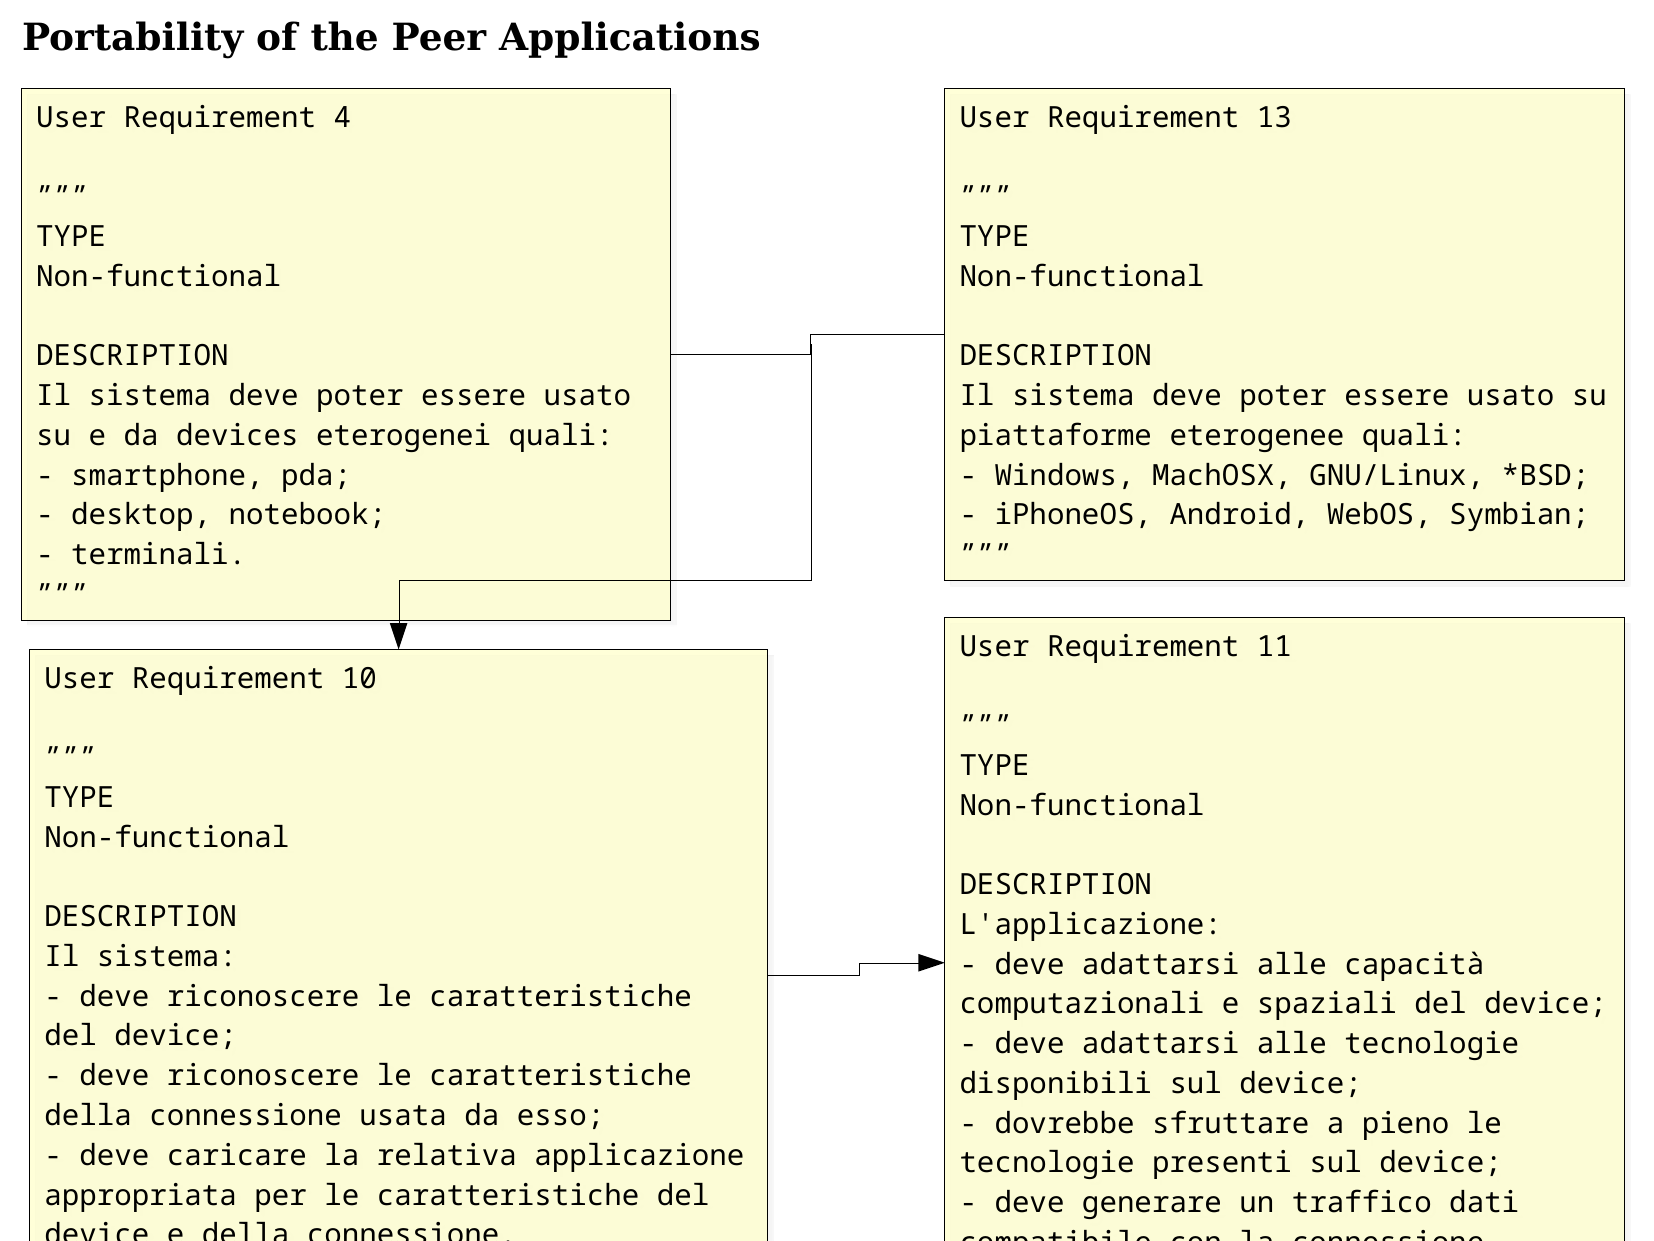

Portability of the Peer Applications
User Requirement 4
”””
TYPE
Non-functional
DESCRIPTION
Il sistema deve poter essere usato su e da devices eterogenei quali:
- smartphone, pda;
- desktop, notebook;
- terminali.
”””
User Requirement 13
”””
TYPE
Non-functional
DESCRIPTION
Il sistema deve poter essere usato su piattaforme eterogenee quali:
- Windows, MachOSX, GNU/Linux, *BSD;
- iPhoneOS, Android, WebOS, Symbian;
”””
User Requirement 11
”””
TYPE
Non-functional
DESCRIPTION
L'applicazione:
- deve adattarsi alle capacità computazionali e spaziali del device;
- deve adattarsi alle tecnologie disponibili sul device;
- dovrebbe sfruttare a pieno le tecnologie presenti sul device;
- deve generare un traffico dati compatibile con la connessione.
”””
User Requirement 10
”””
TYPE
Non-functional
DESCRIPTION
Il sistema:
- deve riconoscere le caratteristiche del device;
- deve riconoscere le caratteristiche della connessione usata da esso;
- deve caricare la relativa applicazione appropriata per le caratteristiche del device e della connessione.
”””